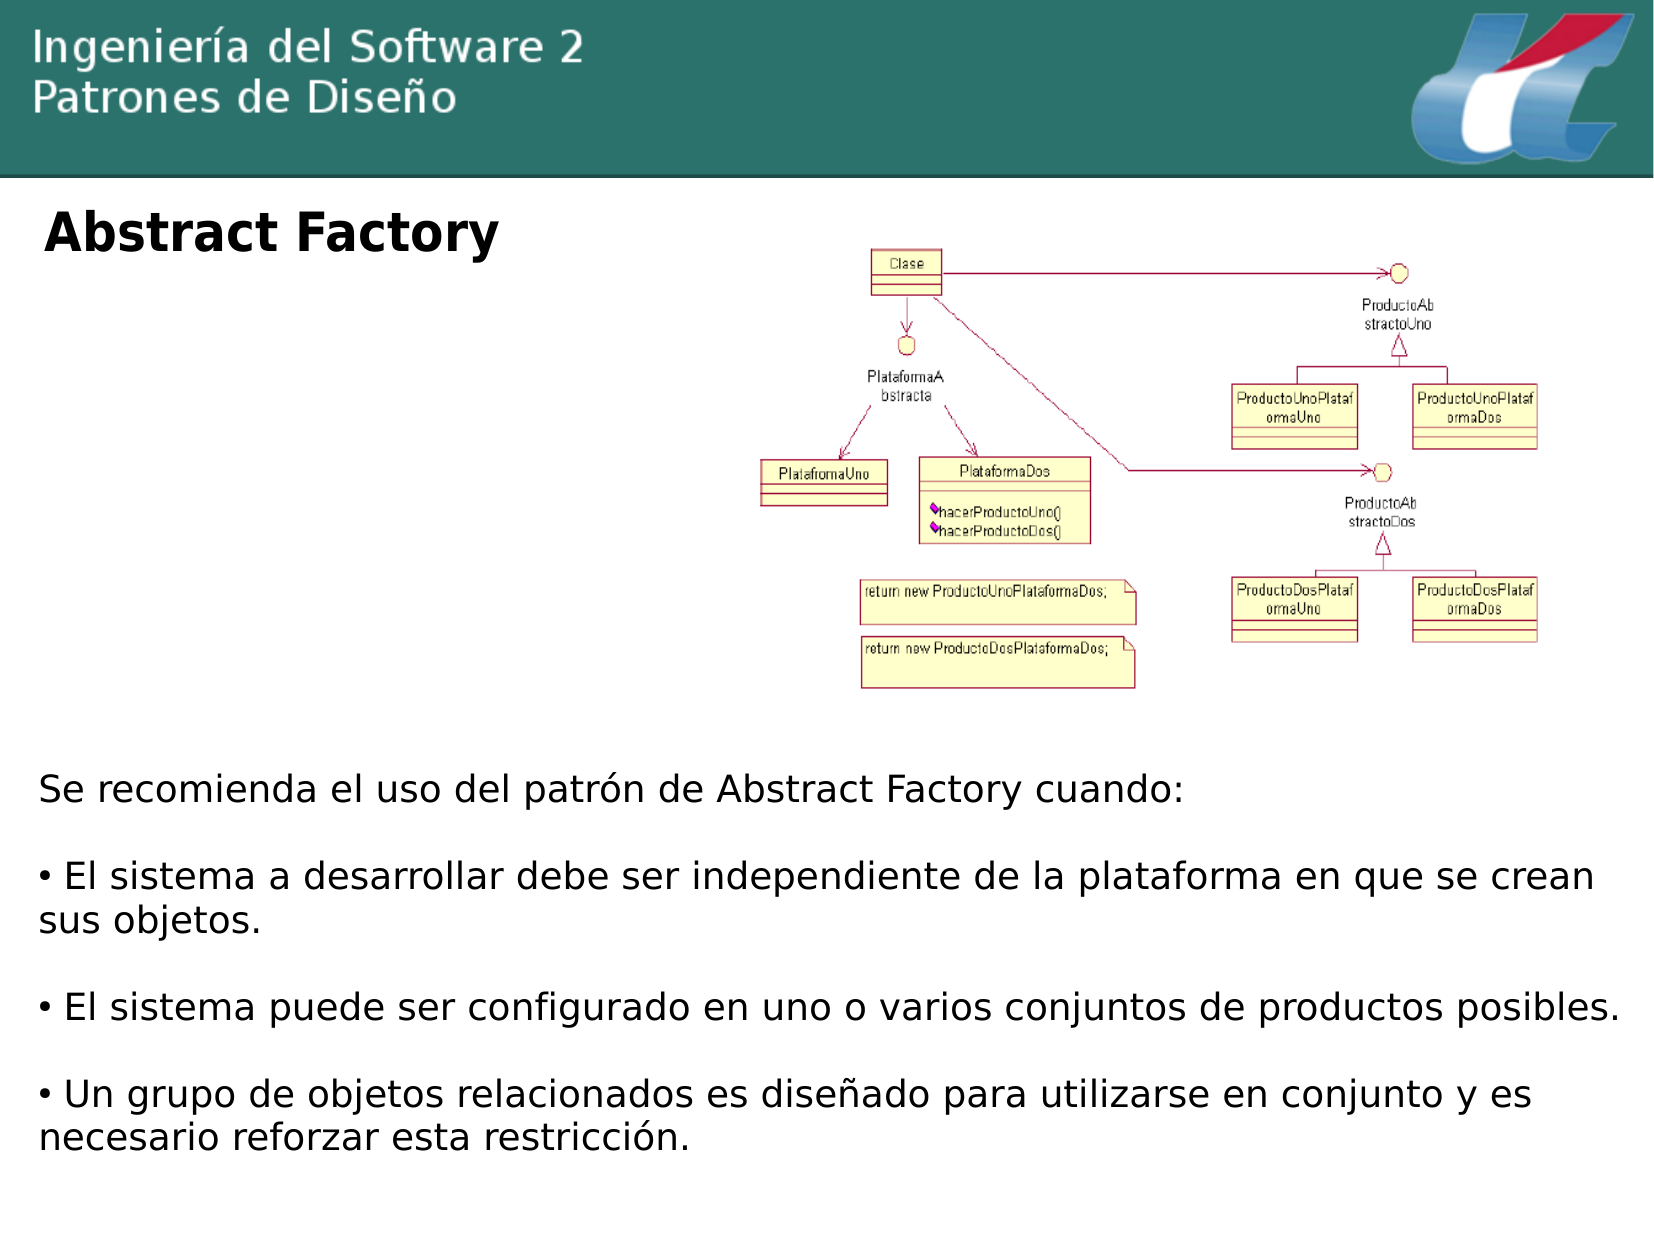

Abstract Factory
Se recomienda el uso del patrón de Abstract Factory cuando:
 El sistema a desarrollar debe ser independiente de la plataforma en que se crean sus objetos.
 El sistema puede ser configurado en uno o varios conjuntos de productos posibles.
 Un grupo de objetos relacionados es diseñado para utilizarse en conjunto y es necesario reforzar esta restricción.